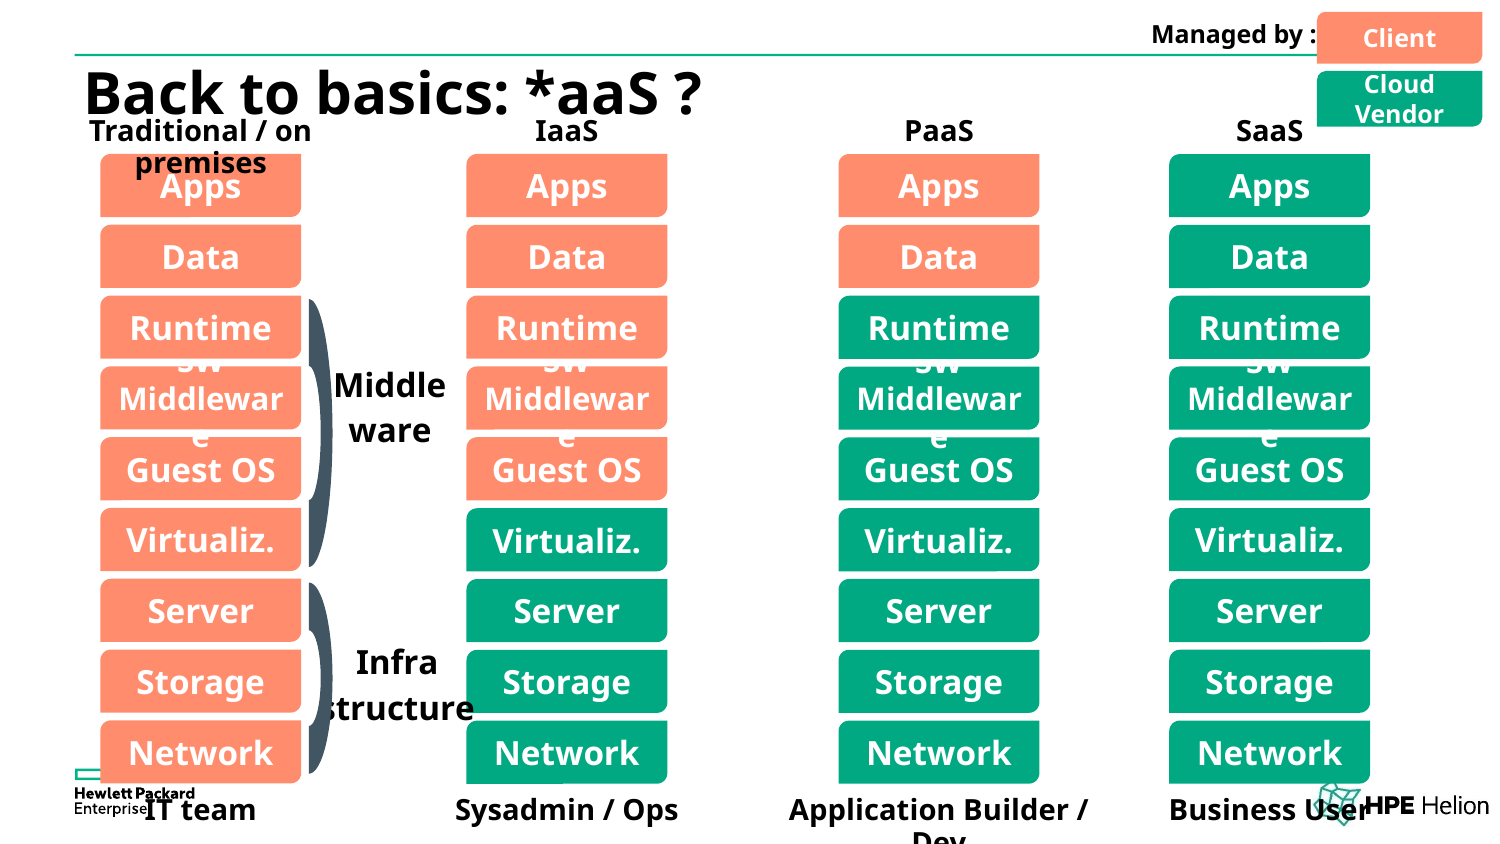

Managed by :
Client
# Back to basics: *aaS ?
Cloud Vendor
Traditional / on premises
IaaS
PaaS
SaaS
Apps
Apps
Apps
Apps
Data
Data
Data
Data
Runtime
Runtime
Runtime
Runtime
Middle
ware
SW Middleware
SW Middleware
SW Middleware
SW Middleware
Guest OS
Guest OS
Guest OS
Guest OS
Virtualiz.
Virtualiz.
Virtualiz.
Virtualiz.
Server
Server
Server
Server
Infra
structure
Storage
Storage
Storage
Storage
Network
Network
Network
Network
IT team
Sysadmin / Ops
Application Builder / Dev
Business User